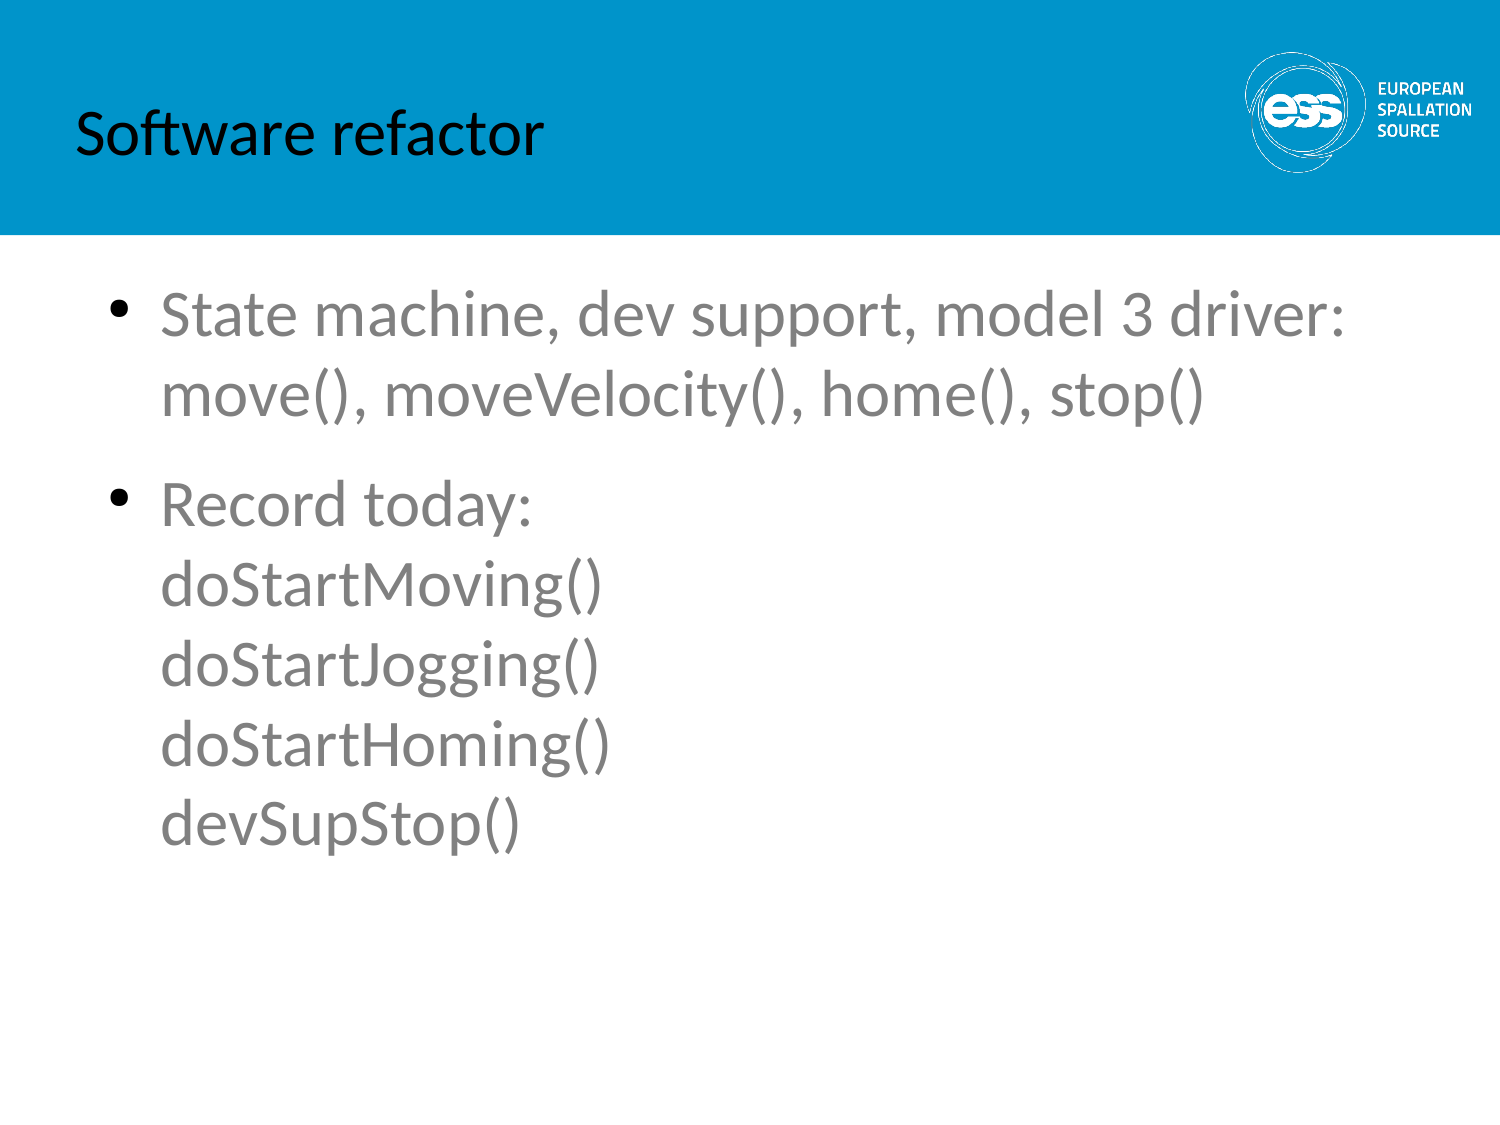

# Software refactor
State machine, dev support, model 3 driver:
move(), moveVelocity(), home(), stop()
Record today:
doStartMoving()
doStartJogging()
doStartHoming()
devSupStop()